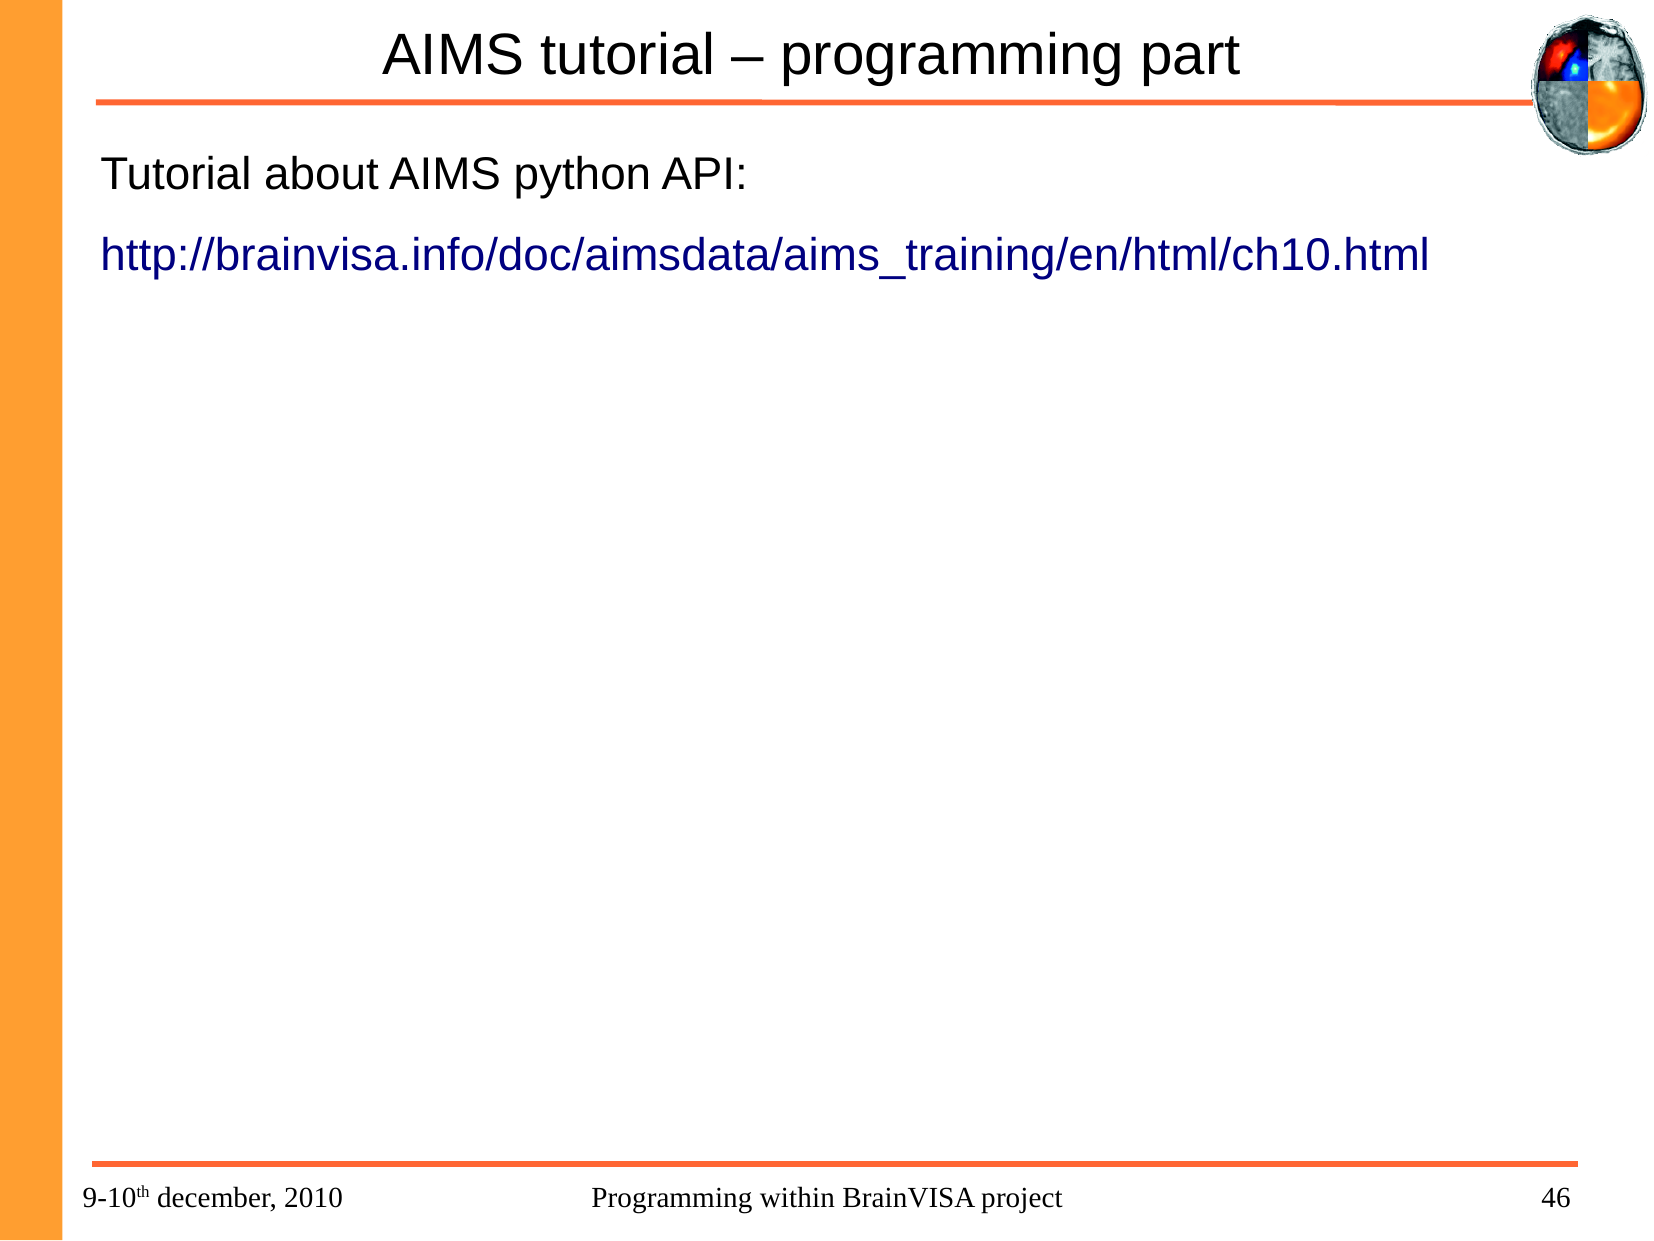

# AIMS tutorial – programming part
Tutorial about AIMS python API:
http://brainvisa.info/doc/aimsdata/aims_training/en/html/ch10.html
46